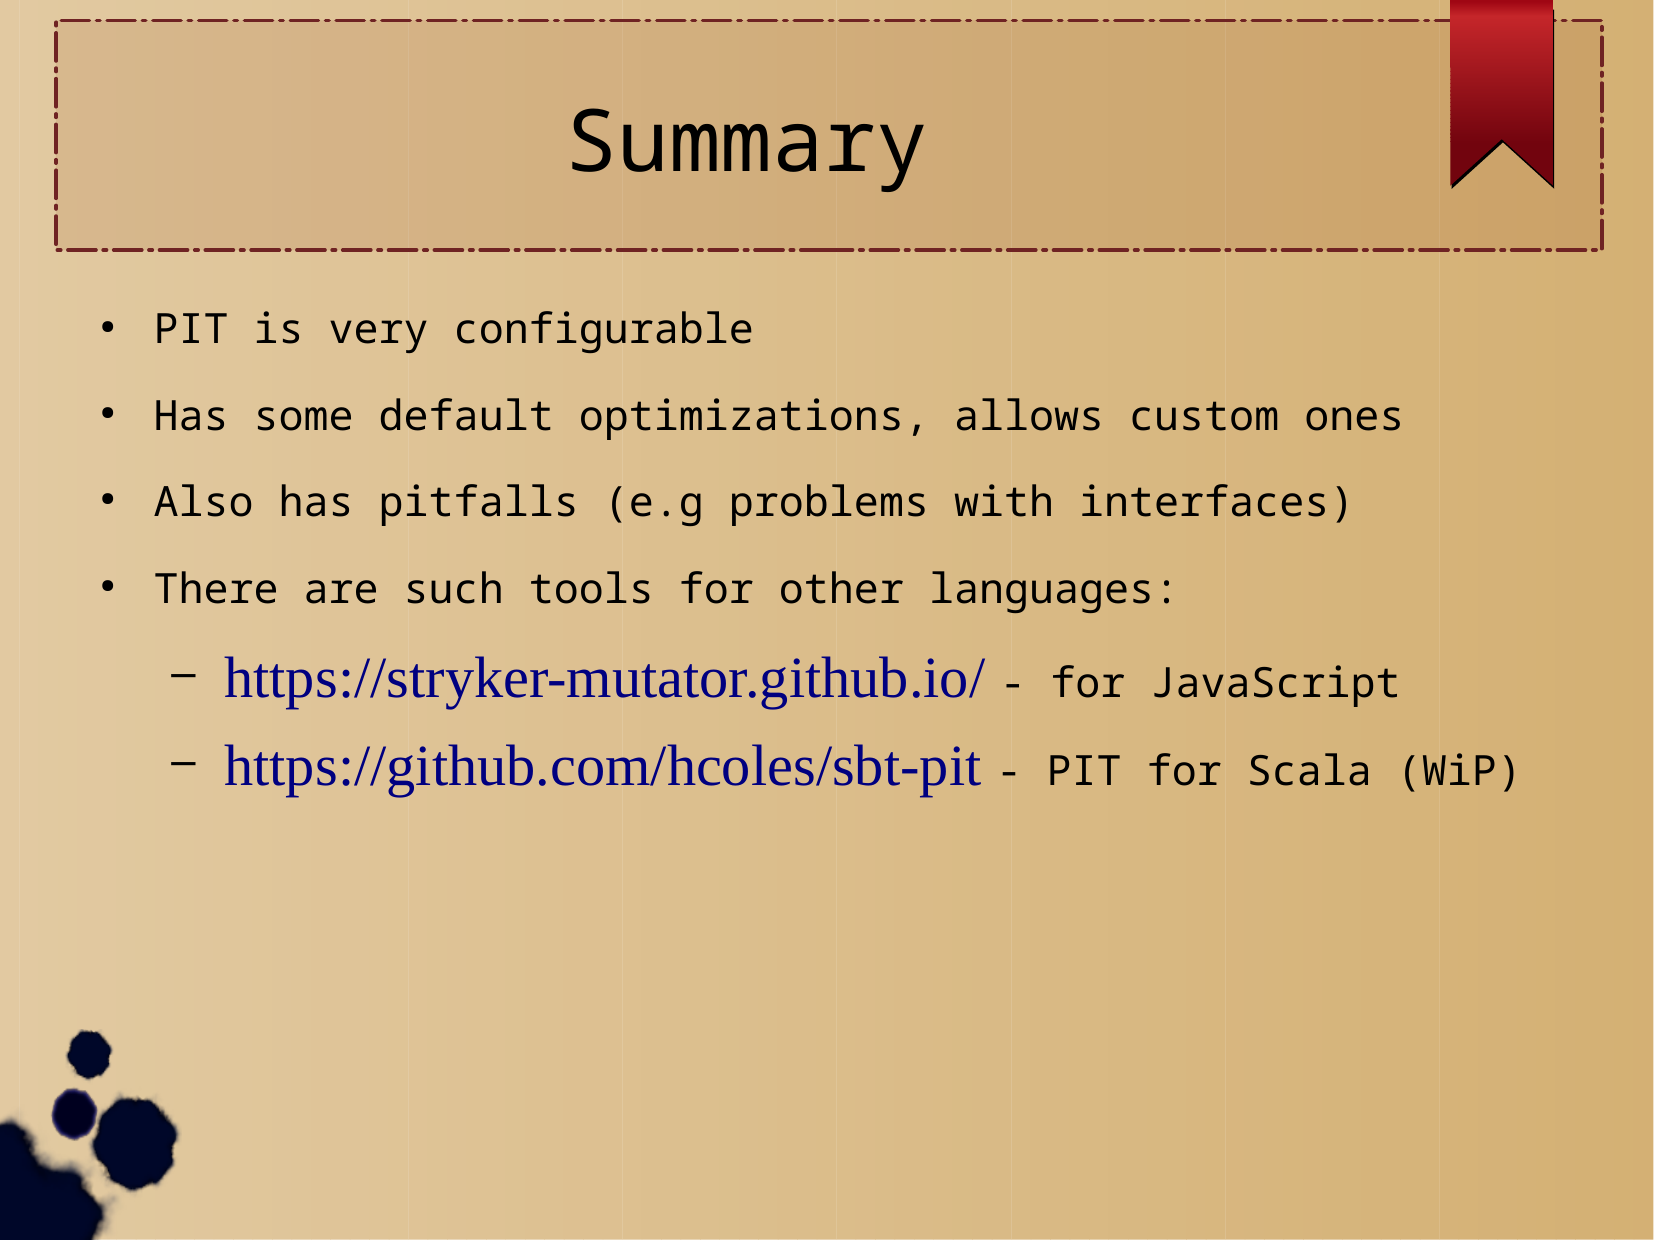

# Summary
PIT is very configurable
Has some default optimizations, allows custom ones
Also has pitfalls (e.g problems with interfaces)
There are such tools for other languages:
https://stryker-mutator.github.io/ - for JavaScript
https://github.com/hcoles/sbt-pit - PIT for Scala (WiP)